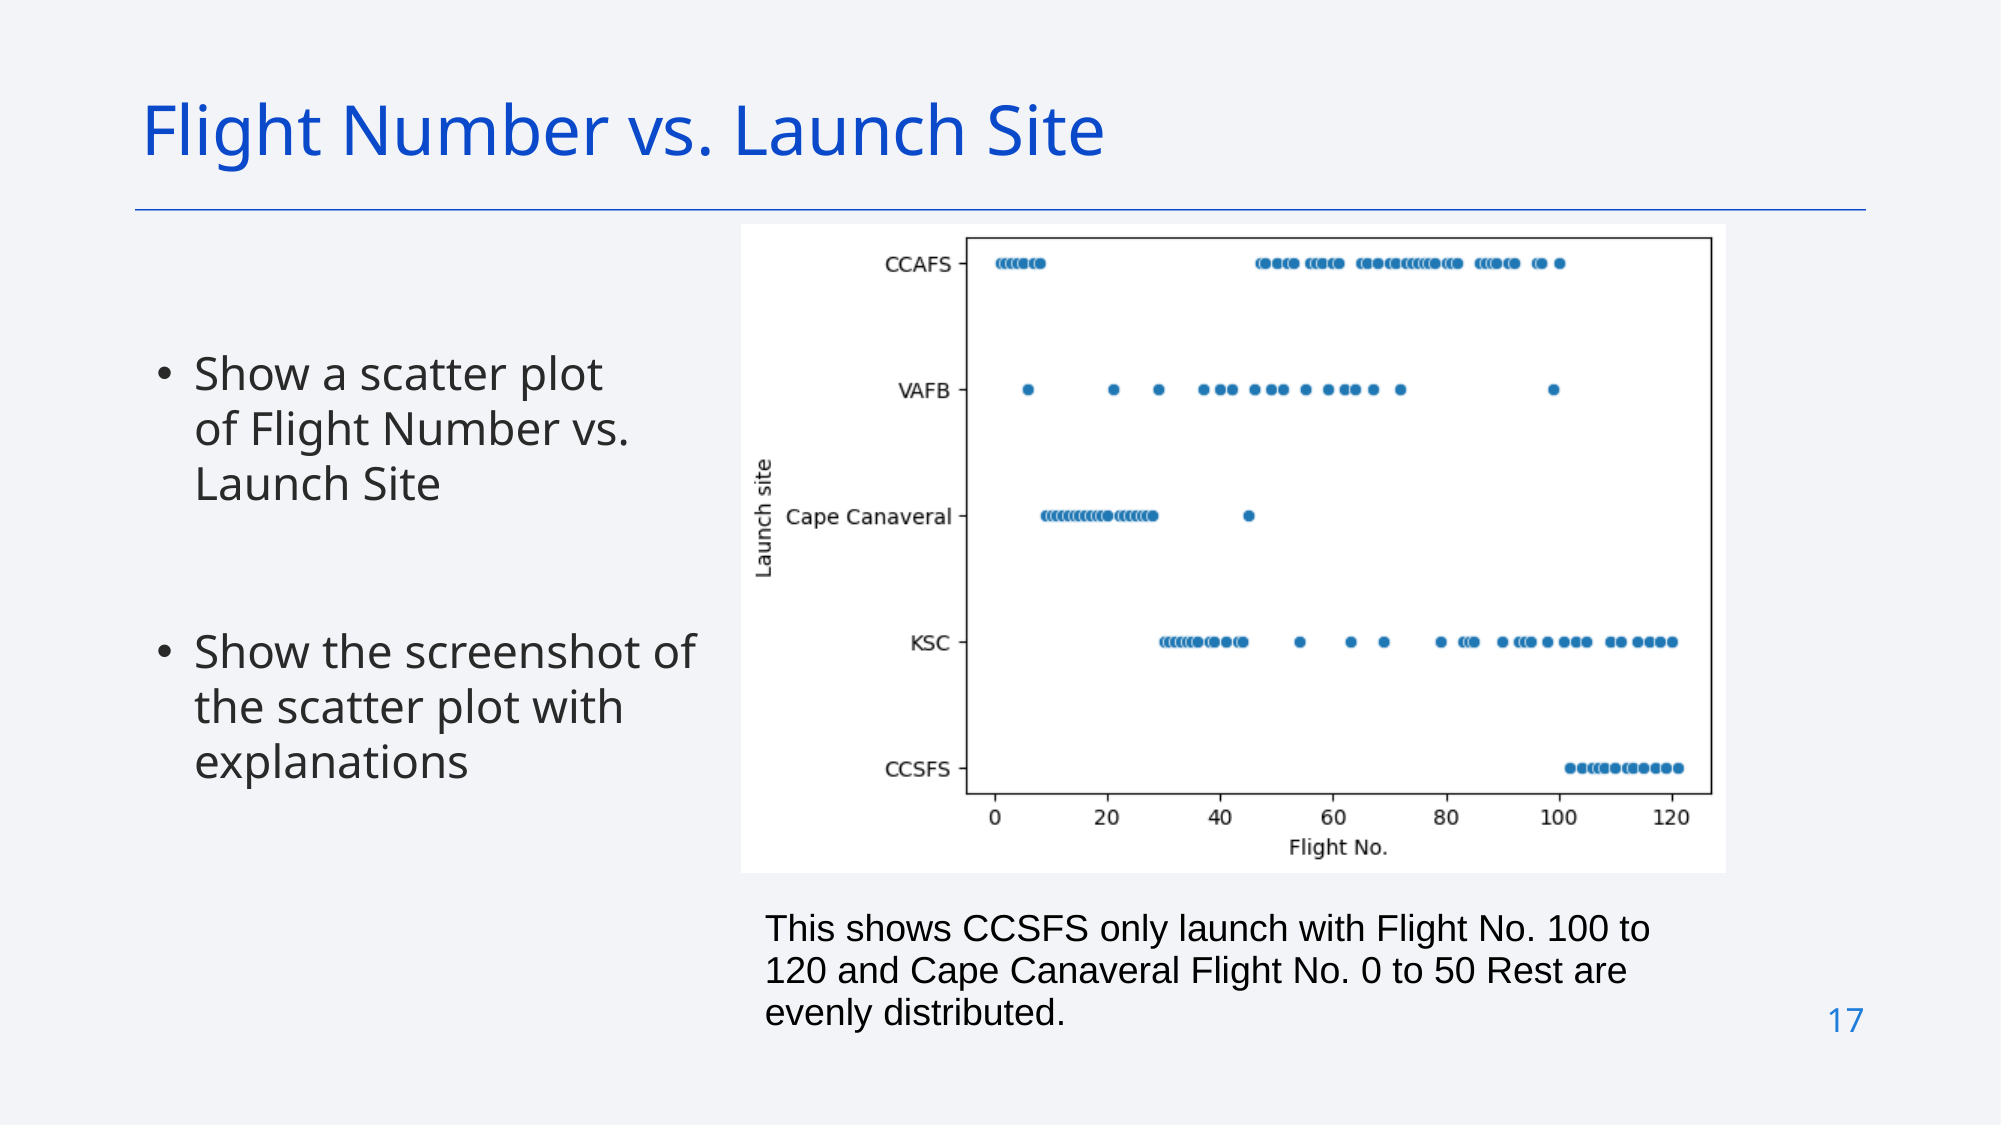

Flight Number vs. Launch Site
# Show a scatter plot of Flight Number vs. Launch Site
Show the screenshot of the scatter plot with explanations
This shows CCSFS only launch with Flight No. 100 to 120 and Cape Canaveral Flight No. 0 to 50 Rest are evenly distributed.
17